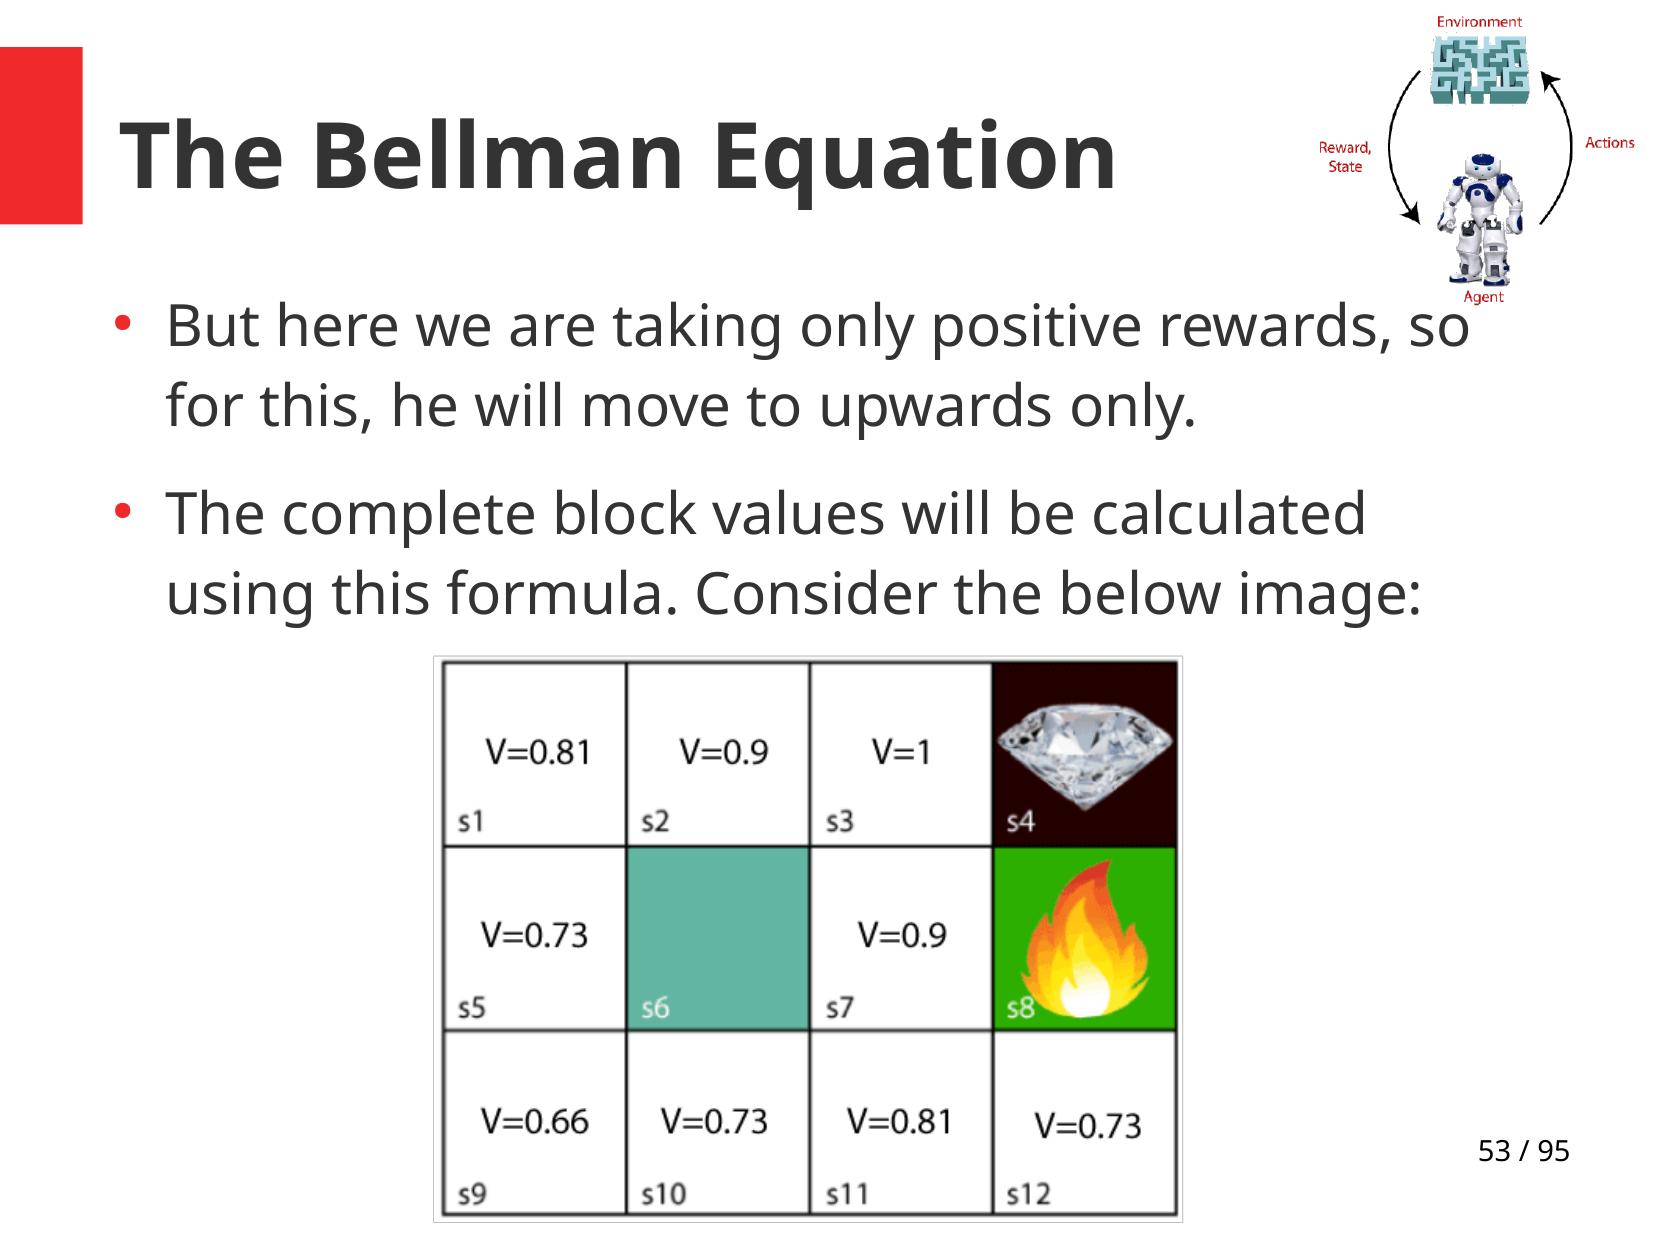

# The Bellman Equation
But here we are taking only positive rewards, so for this, he will move to upwards only.
The complete block values will be calculated using this formula. Consider the below image:
53